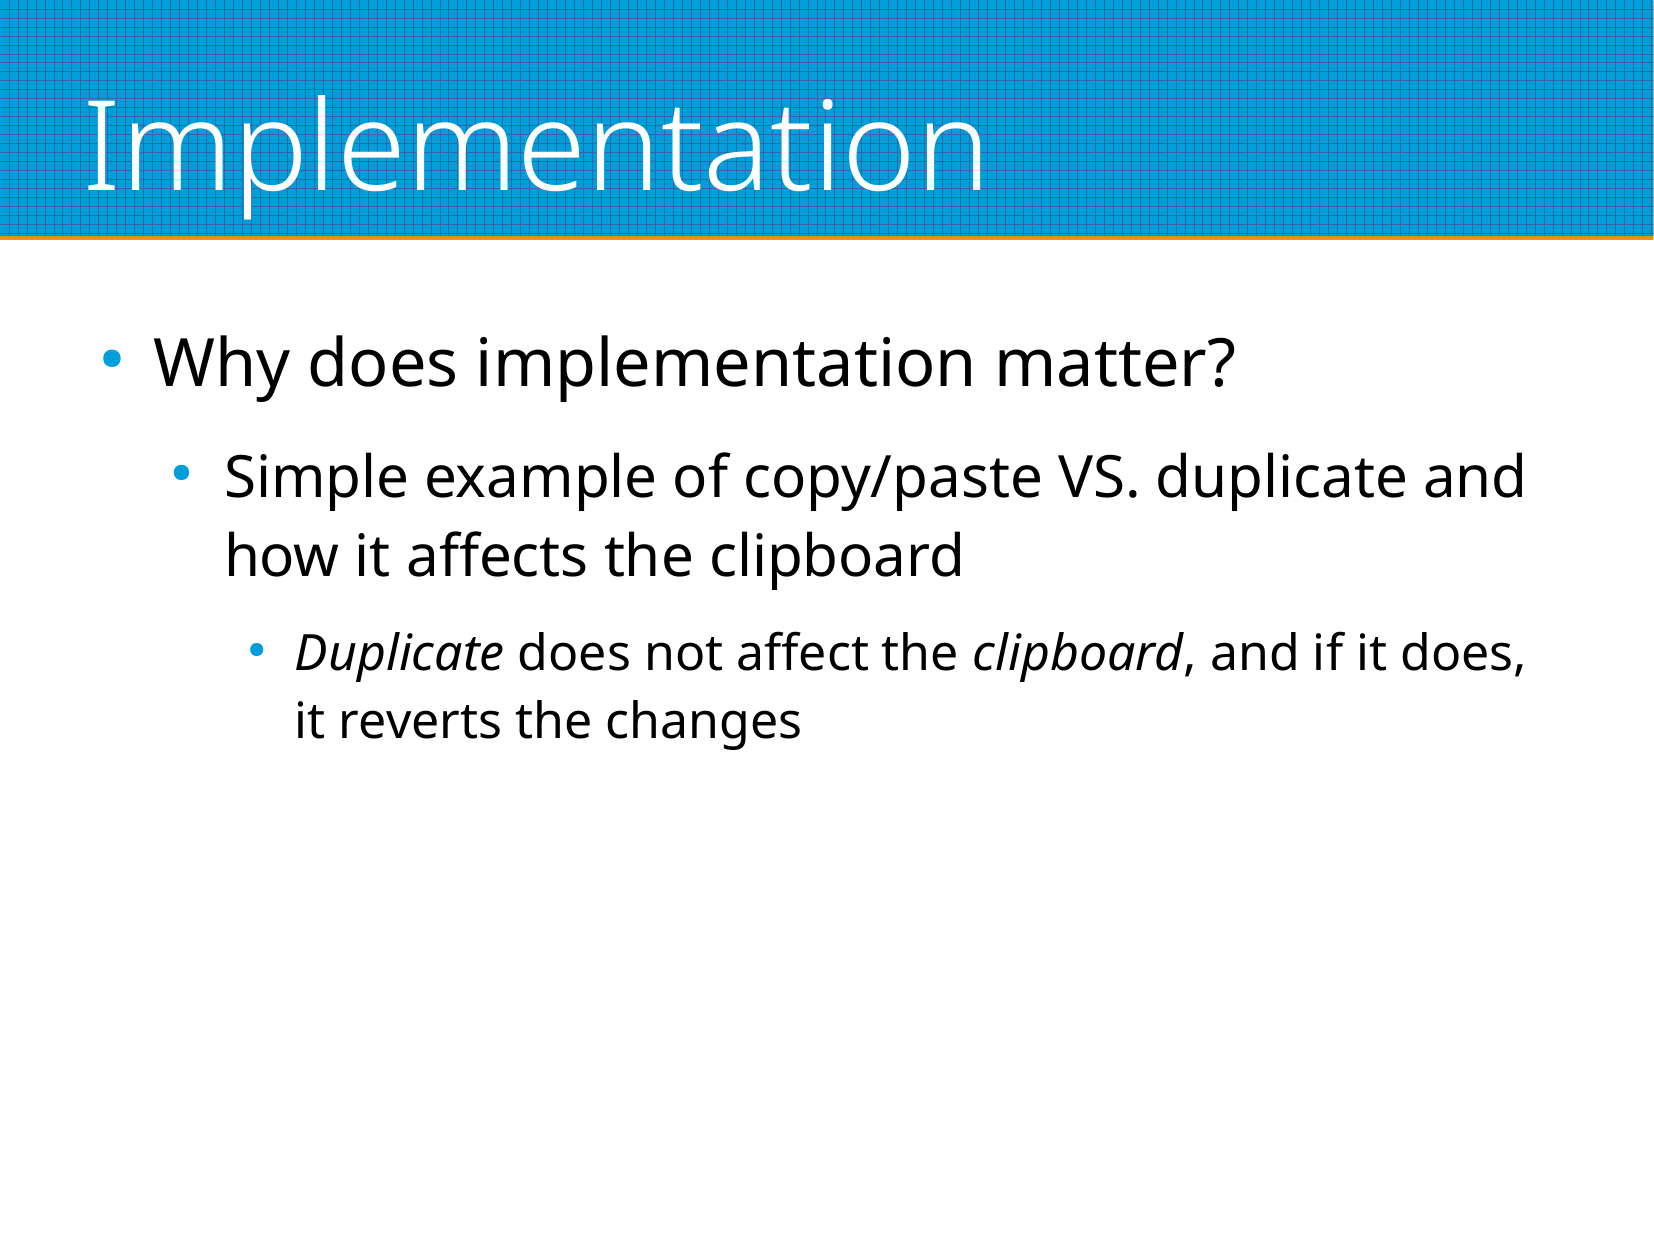

# Implementation
Why does implementation matter?
Simple example of copy/paste VS. duplicate and how it affects the clipboard
Duplicate does not affect the clipboard, and if it does, it reverts the changes